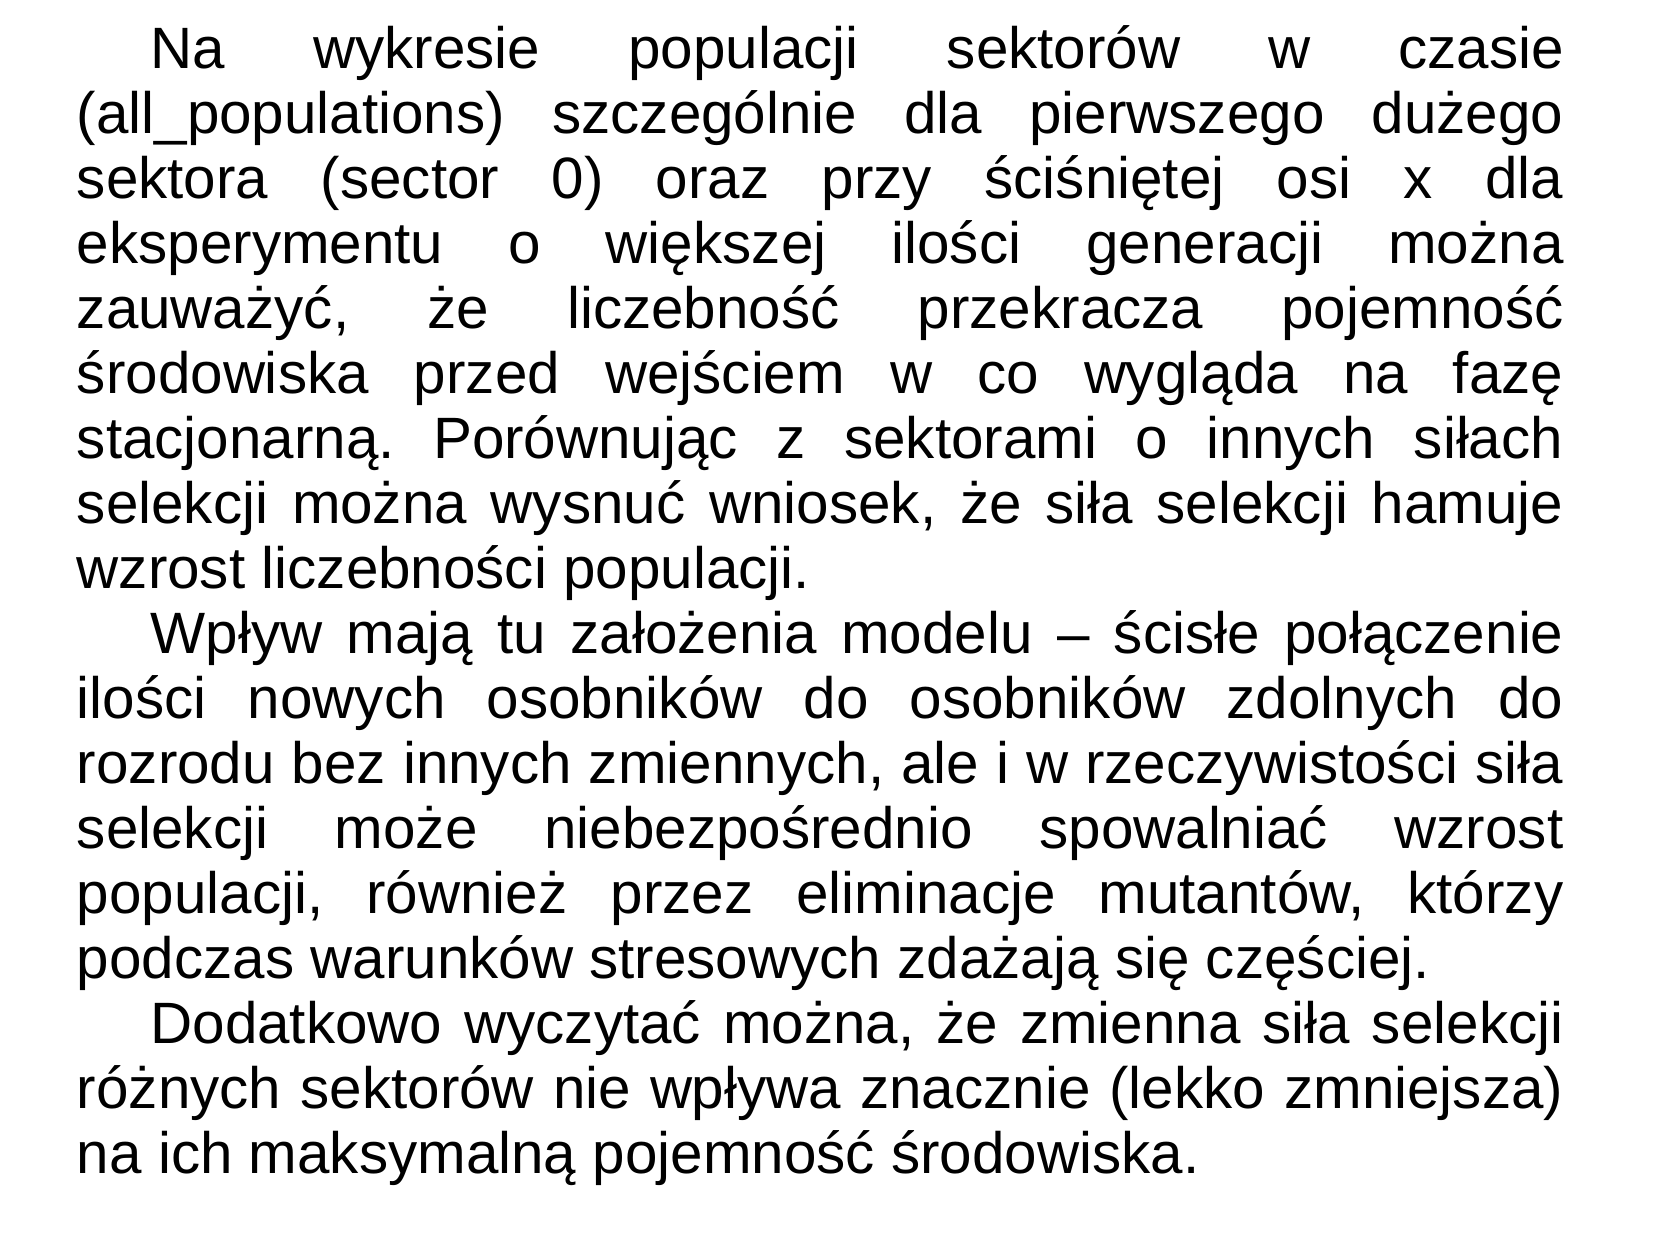

Na wykresie populacji sektorów w czasie (all_populations) szczególnie dla pierwszego dużego sektora (sector 0) oraz przy ściśniętej osi x dla eksperymentu o większej ilości generacji można zauważyć, że liczebność przekracza pojemność środowiska przed wejściem w co wygląda na fazę stacjonarną. Porównując z sektorami o innych siłach selekcji można wysnuć wniosek, że siła selekcji hamuje wzrost liczebności populacji.
	Wpływ mają tu założenia modelu – ścisłe połączenie ilości nowych osobników do osobników zdolnych do rozrodu bez innych zmiennych, ale i w rzeczywistości siła selekcji może niebezpośrednio spowalniać wzrost populacji, również przez eliminacje mutantów, którzy podczas warunków stresowych zdażają się częściej.
	Dodatkowo wyczytać można, że zmienna siła selekcji różnych sektorów nie wpływa znacznie (lekko zmniejsza) na ich maksymalną pojemność środowiska.
#